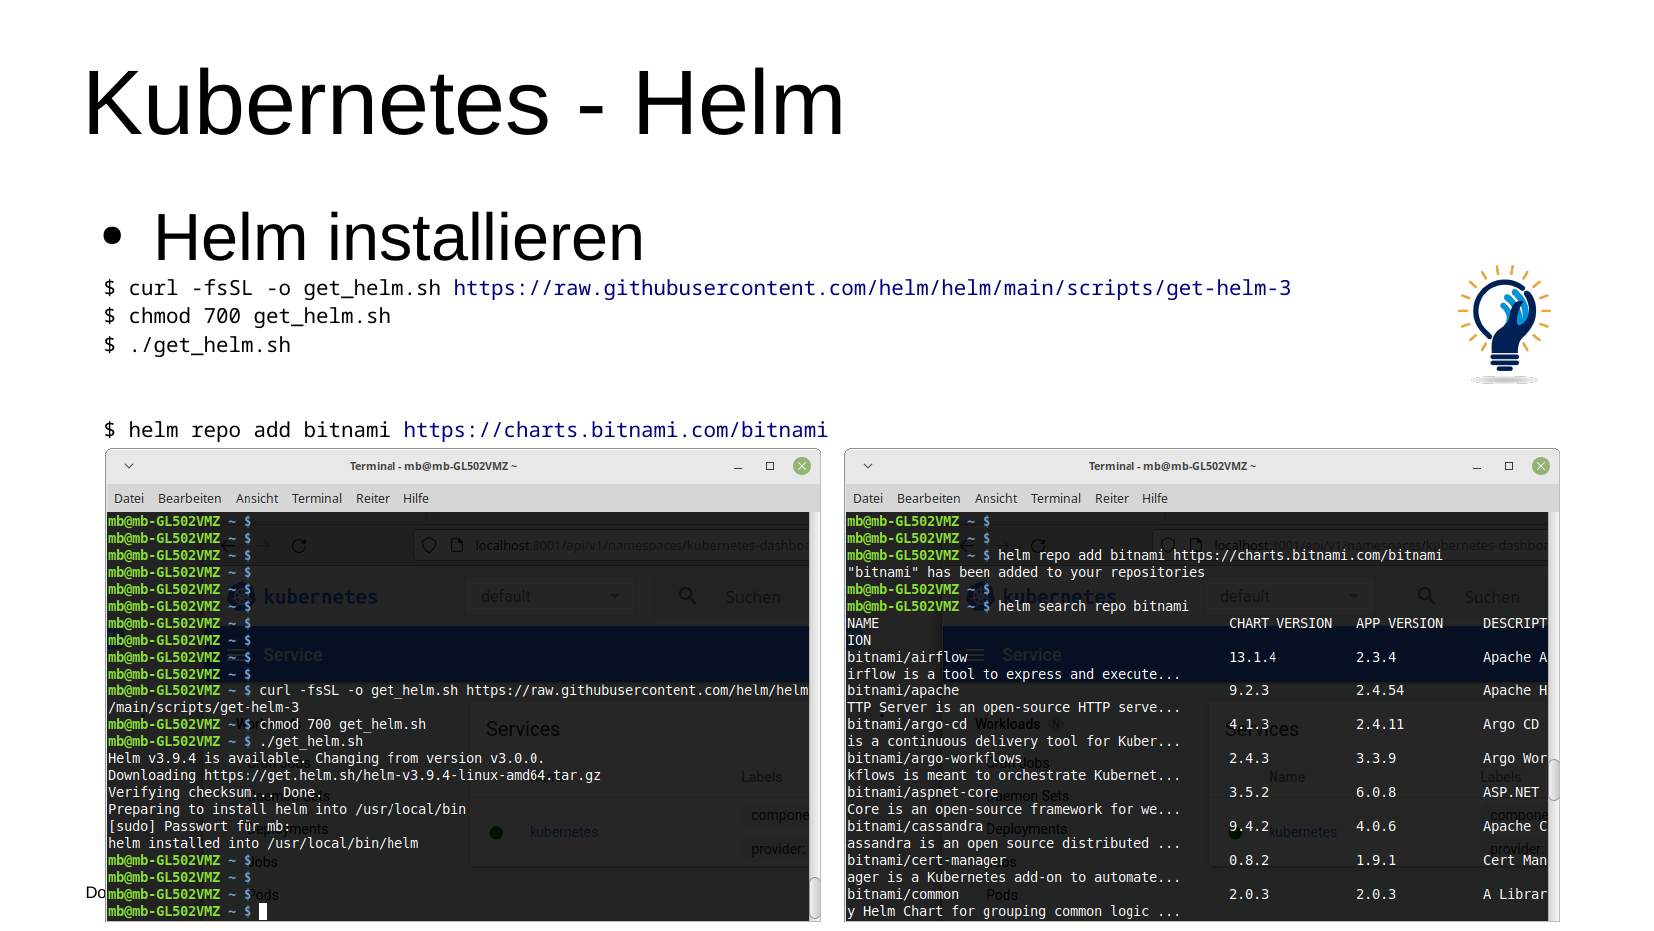

# Kubernetes - Helm
Helm installieren
$ curl -fsSL -o get_helm.sh https://raw.githubusercontent.com/helm/helm/main/scripts/get-helm-3
$ chmod 700 get_helm.sh
$ ./get_helm.sh
$ helm repo add bitnami https://charts.bitnami.com/bitnami
$ helm search repo bitnami
Docker & Kubernetes																Dr. Matthias Boldt